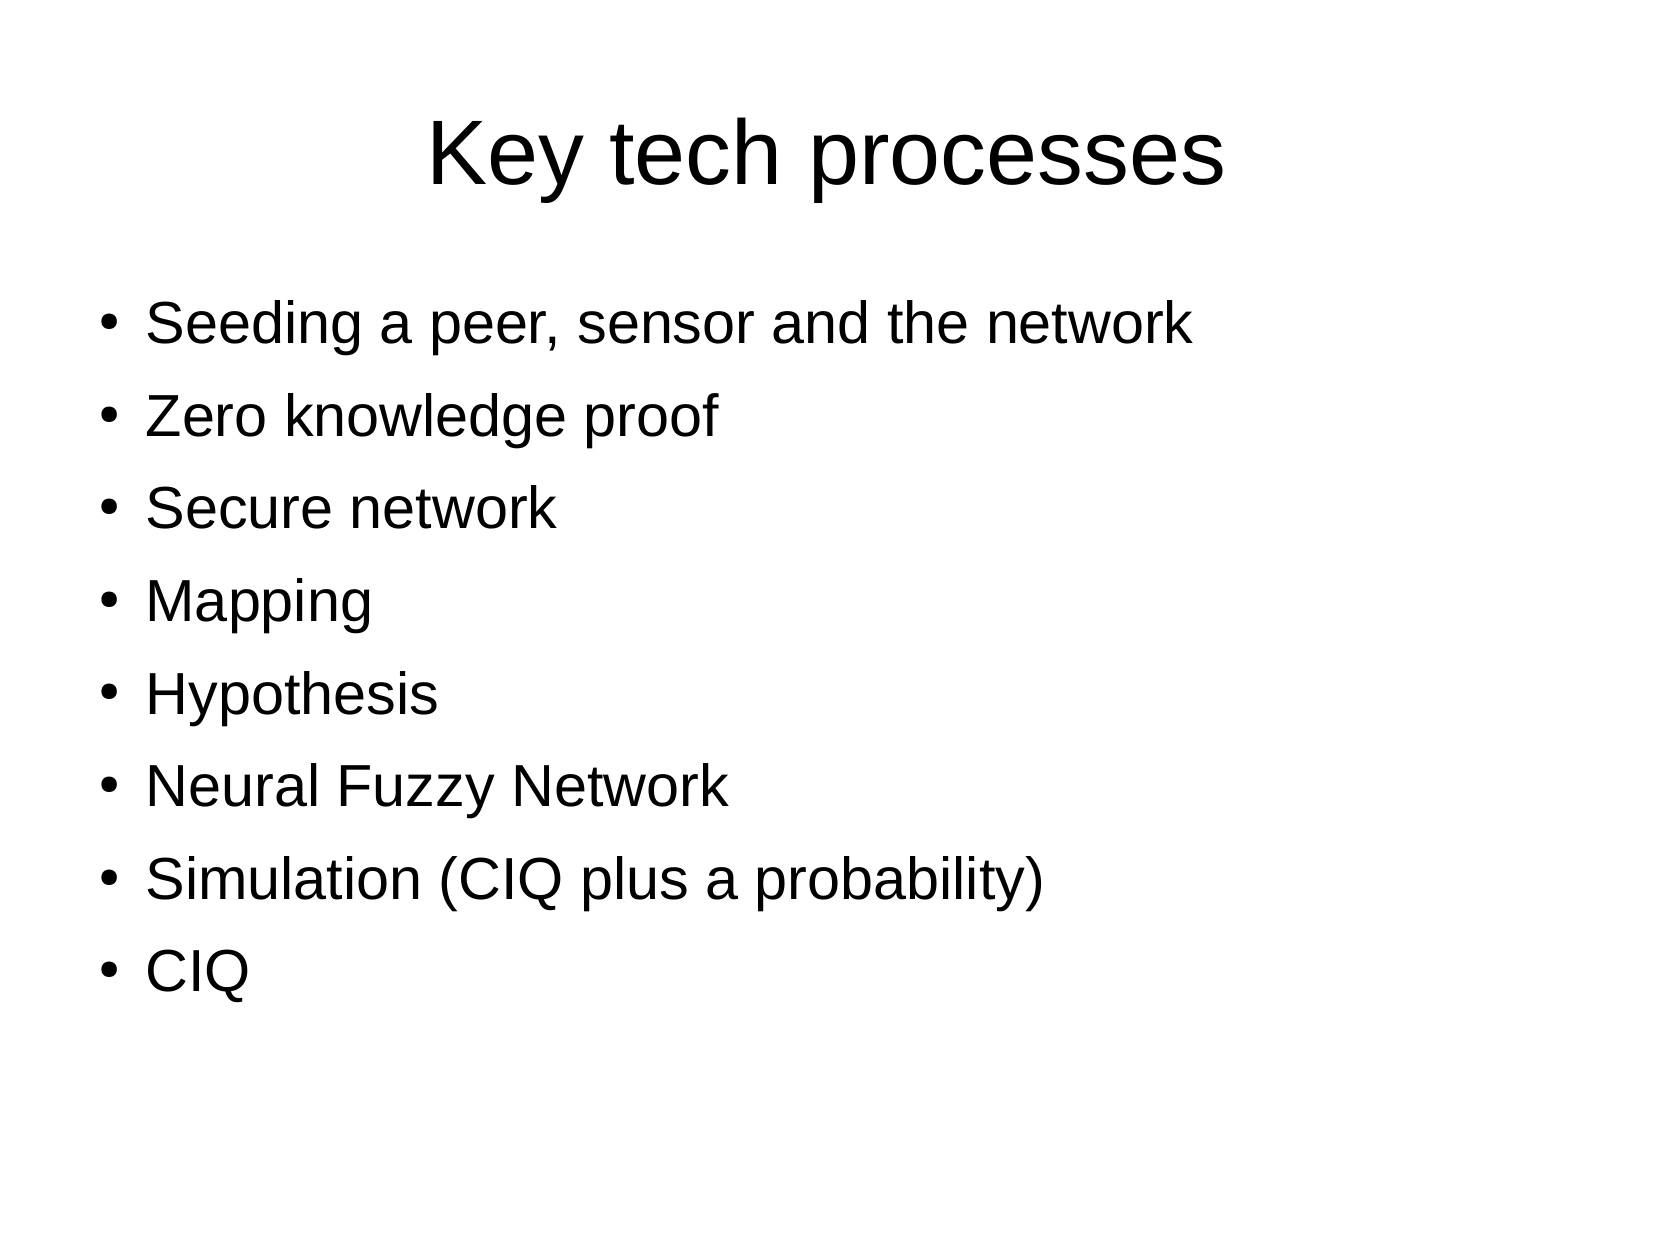

# Key tech processes
Seeding a peer, sensor and the network
Zero knowledge proof
Secure network
Mapping
Hypothesis
Neural Fuzzy Network
Simulation (CIQ plus a probability)
CIQ